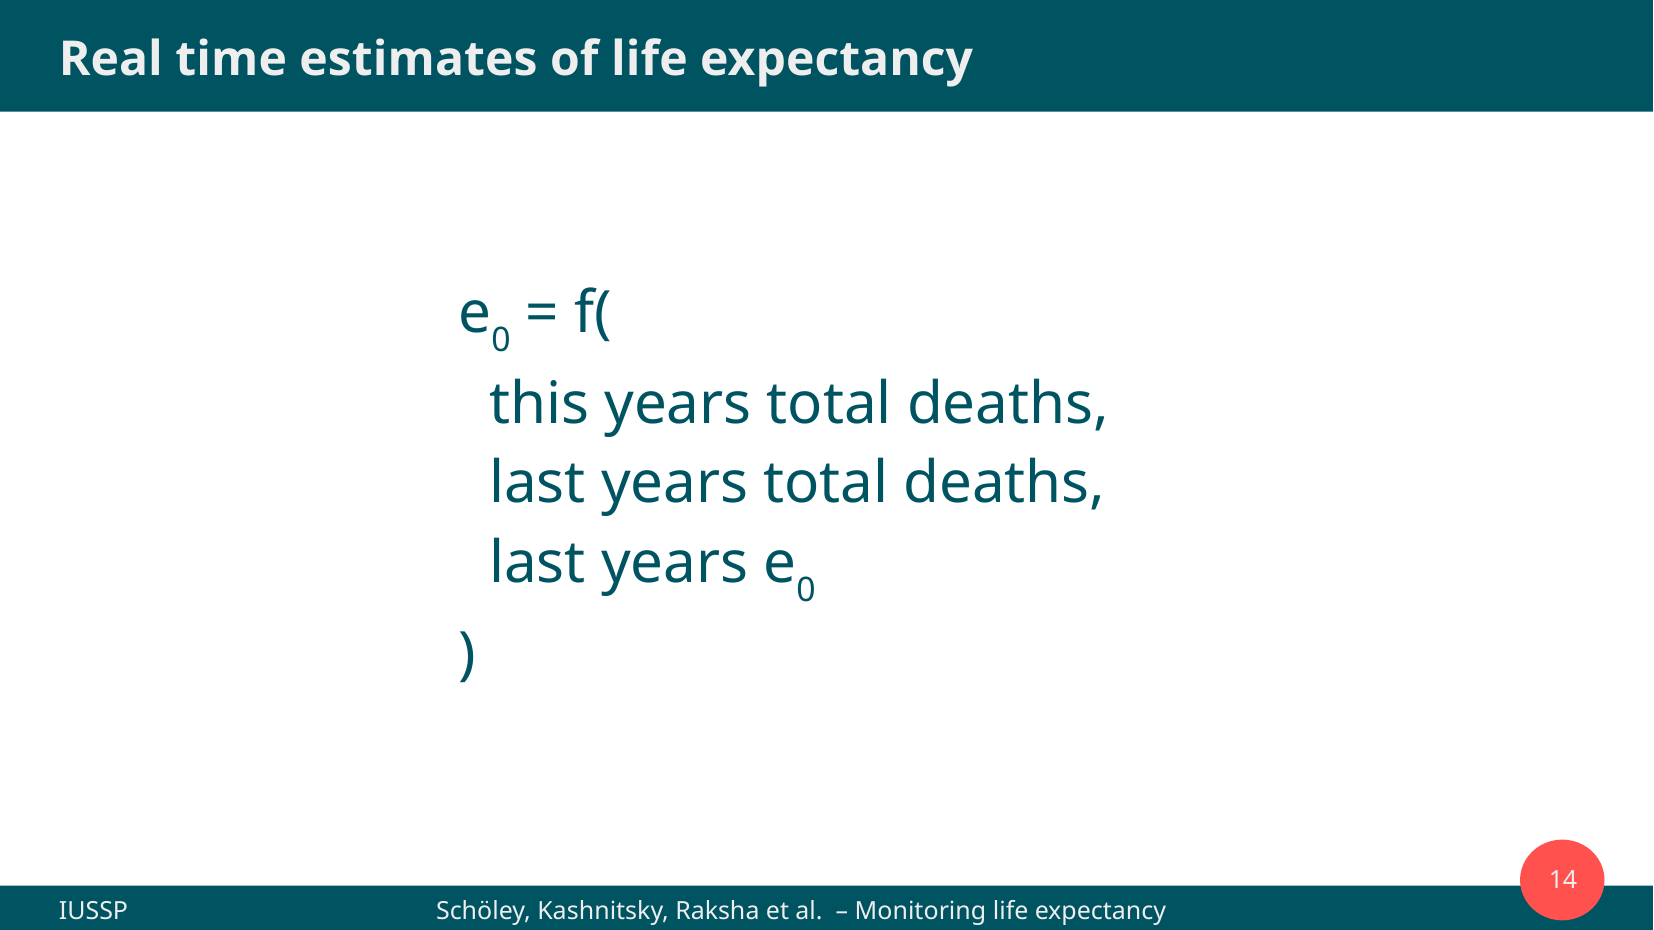

# Real time estimates of life expectancy
e0 = f(
 this years total deaths,
 last years total deaths,
 last years e0
)
14
IUSSP
Schöley, Kashnitsky, Raksha et al. – Monitoring life expectancy